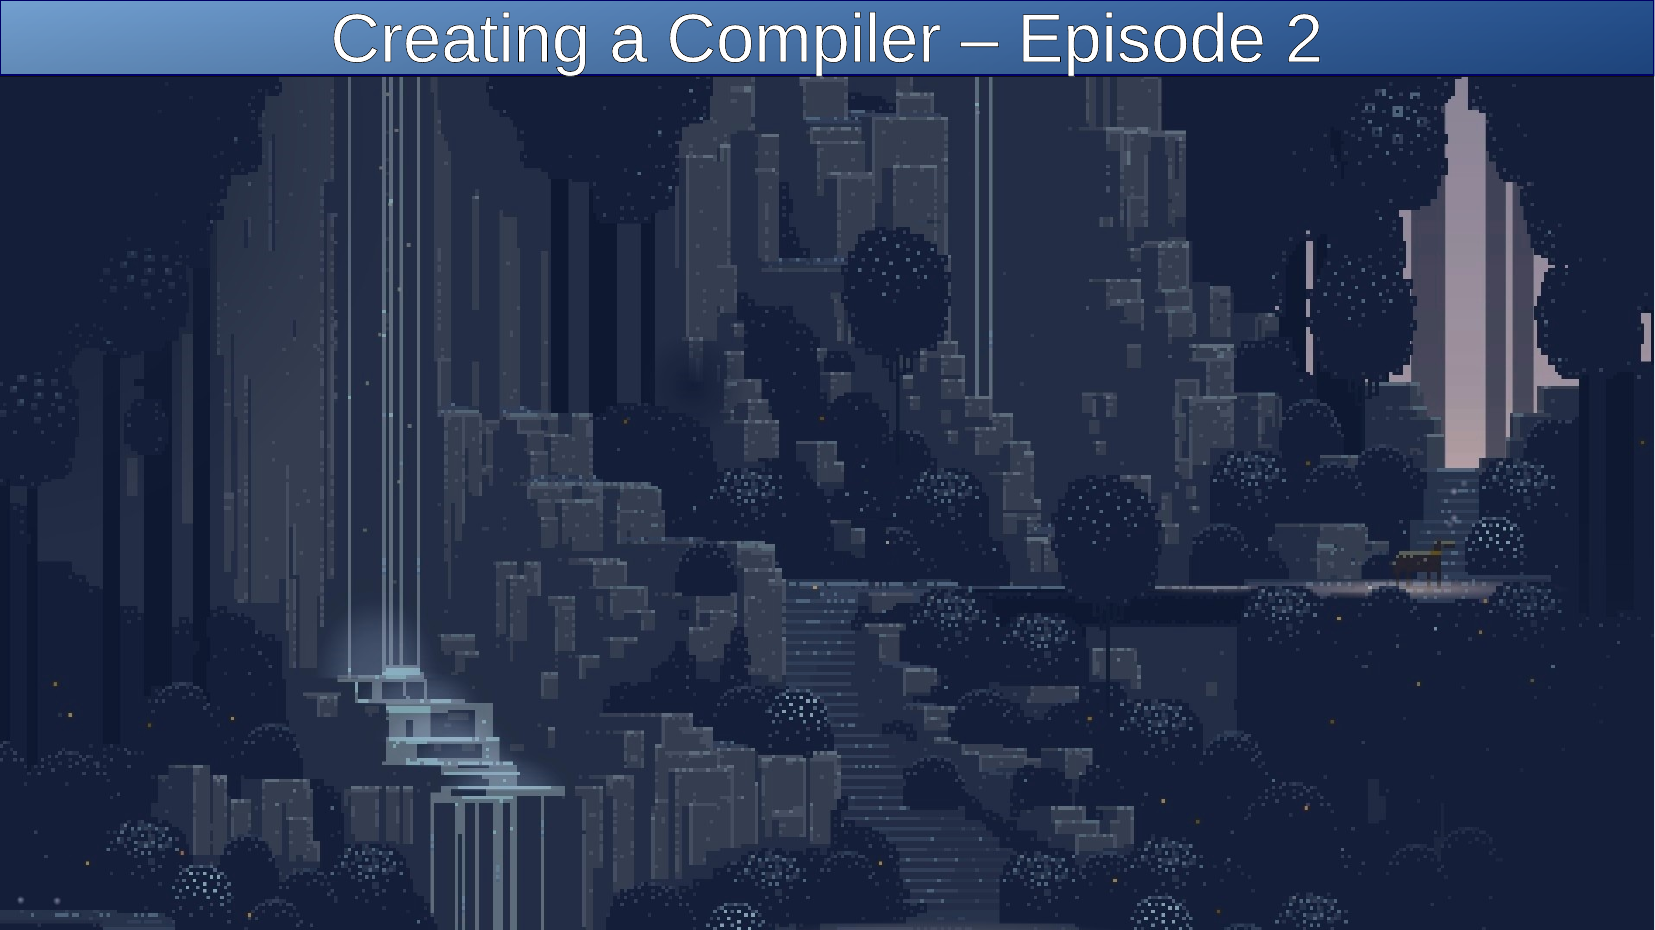

# Creating a Compiler – Episode 2